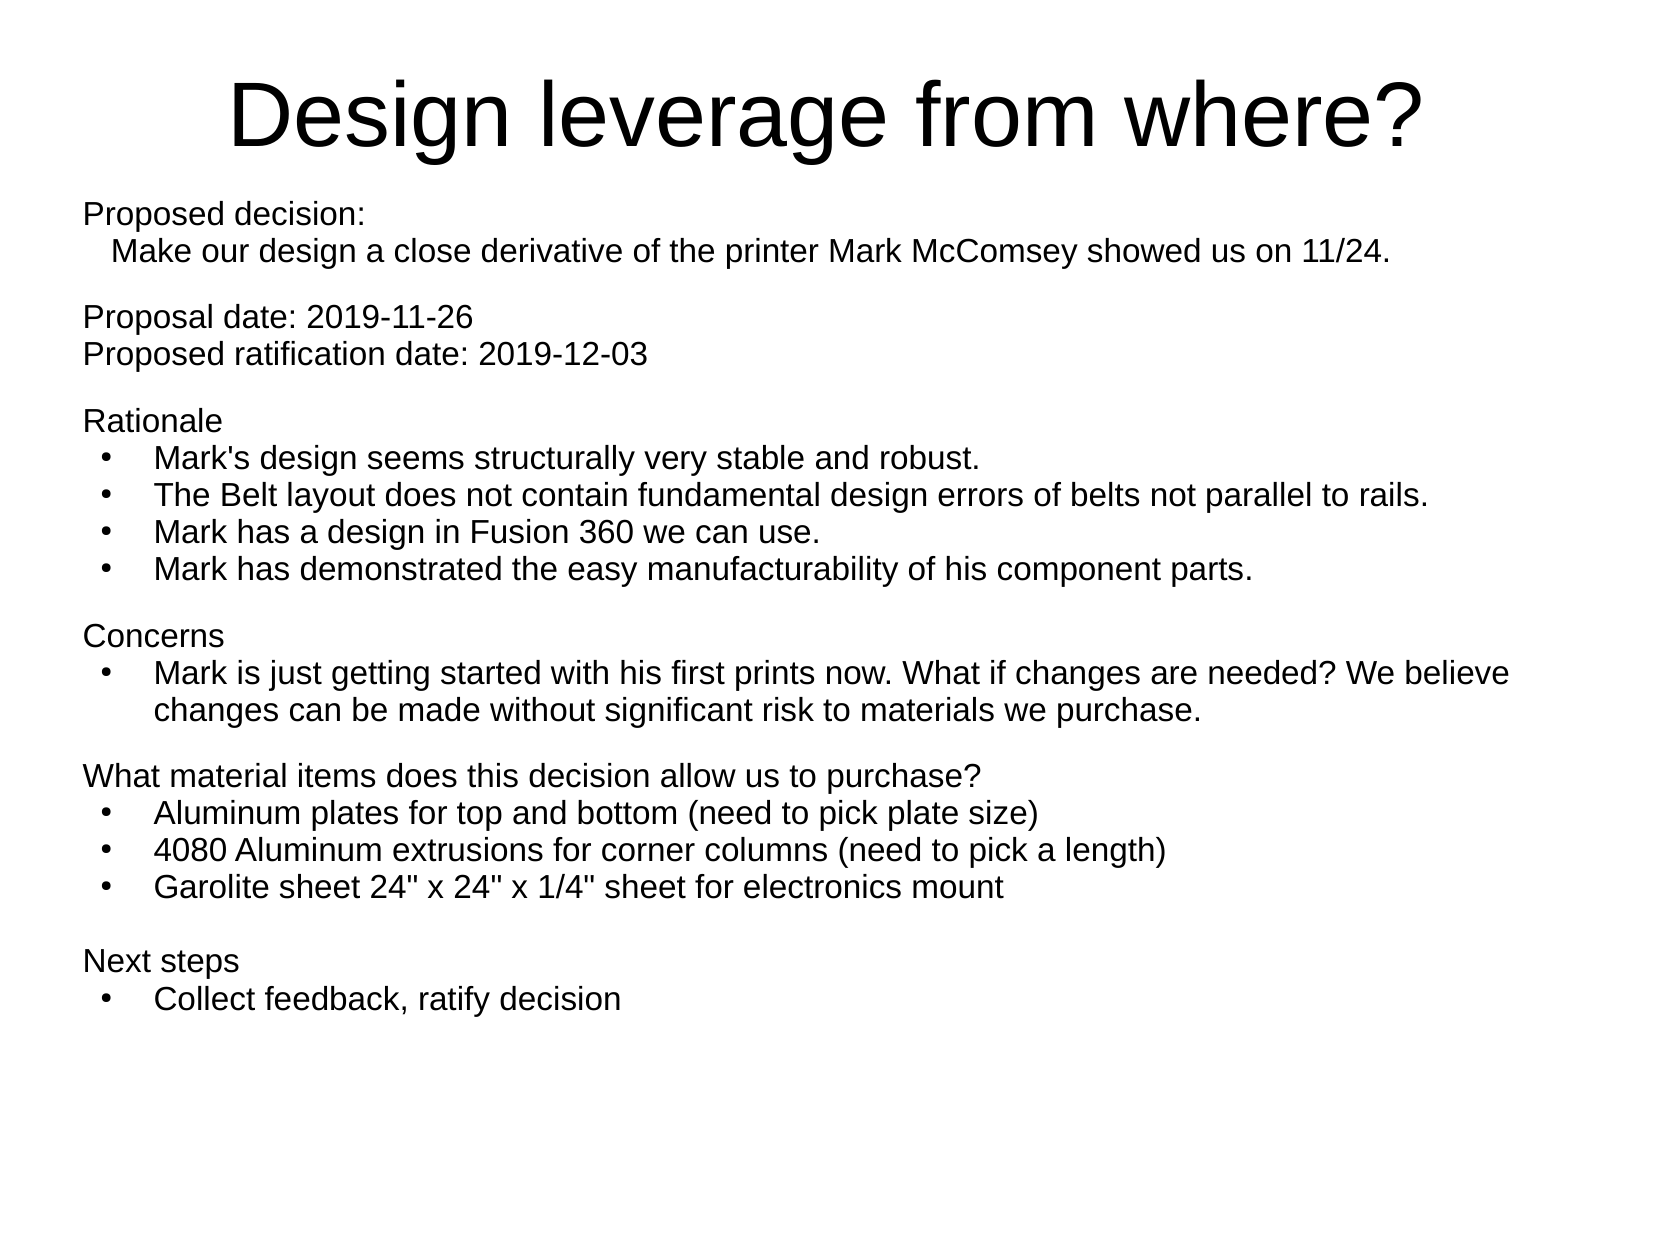

# Design leverage from where?
Proposed decision:
Make our design a close derivative of the printer Mark McComsey showed us on 11/24.
Proposal date: 2019-11-26
Proposed ratification date: 2019-12-03
Rationale
Mark's design seems structurally very stable and robust.
The Belt layout does not contain fundamental design errors of belts not parallel to rails.
Mark has a design in Fusion 360 we can use.
Mark has demonstrated the easy manufacturability of his component parts.
Concerns
Mark is just getting started with his first prints now. What if changes are needed? We believe changes can be made without significant risk to materials we purchase.
What material items does this decision allow us to purchase?
Aluminum plates for top and bottom (need to pick plate size)
4080 Aluminum extrusions for corner columns (need to pick a length)
Garolite sheet 24" x 24" x 1/4" sheet for electronics mount
Next steps
Collect feedback, ratify decision